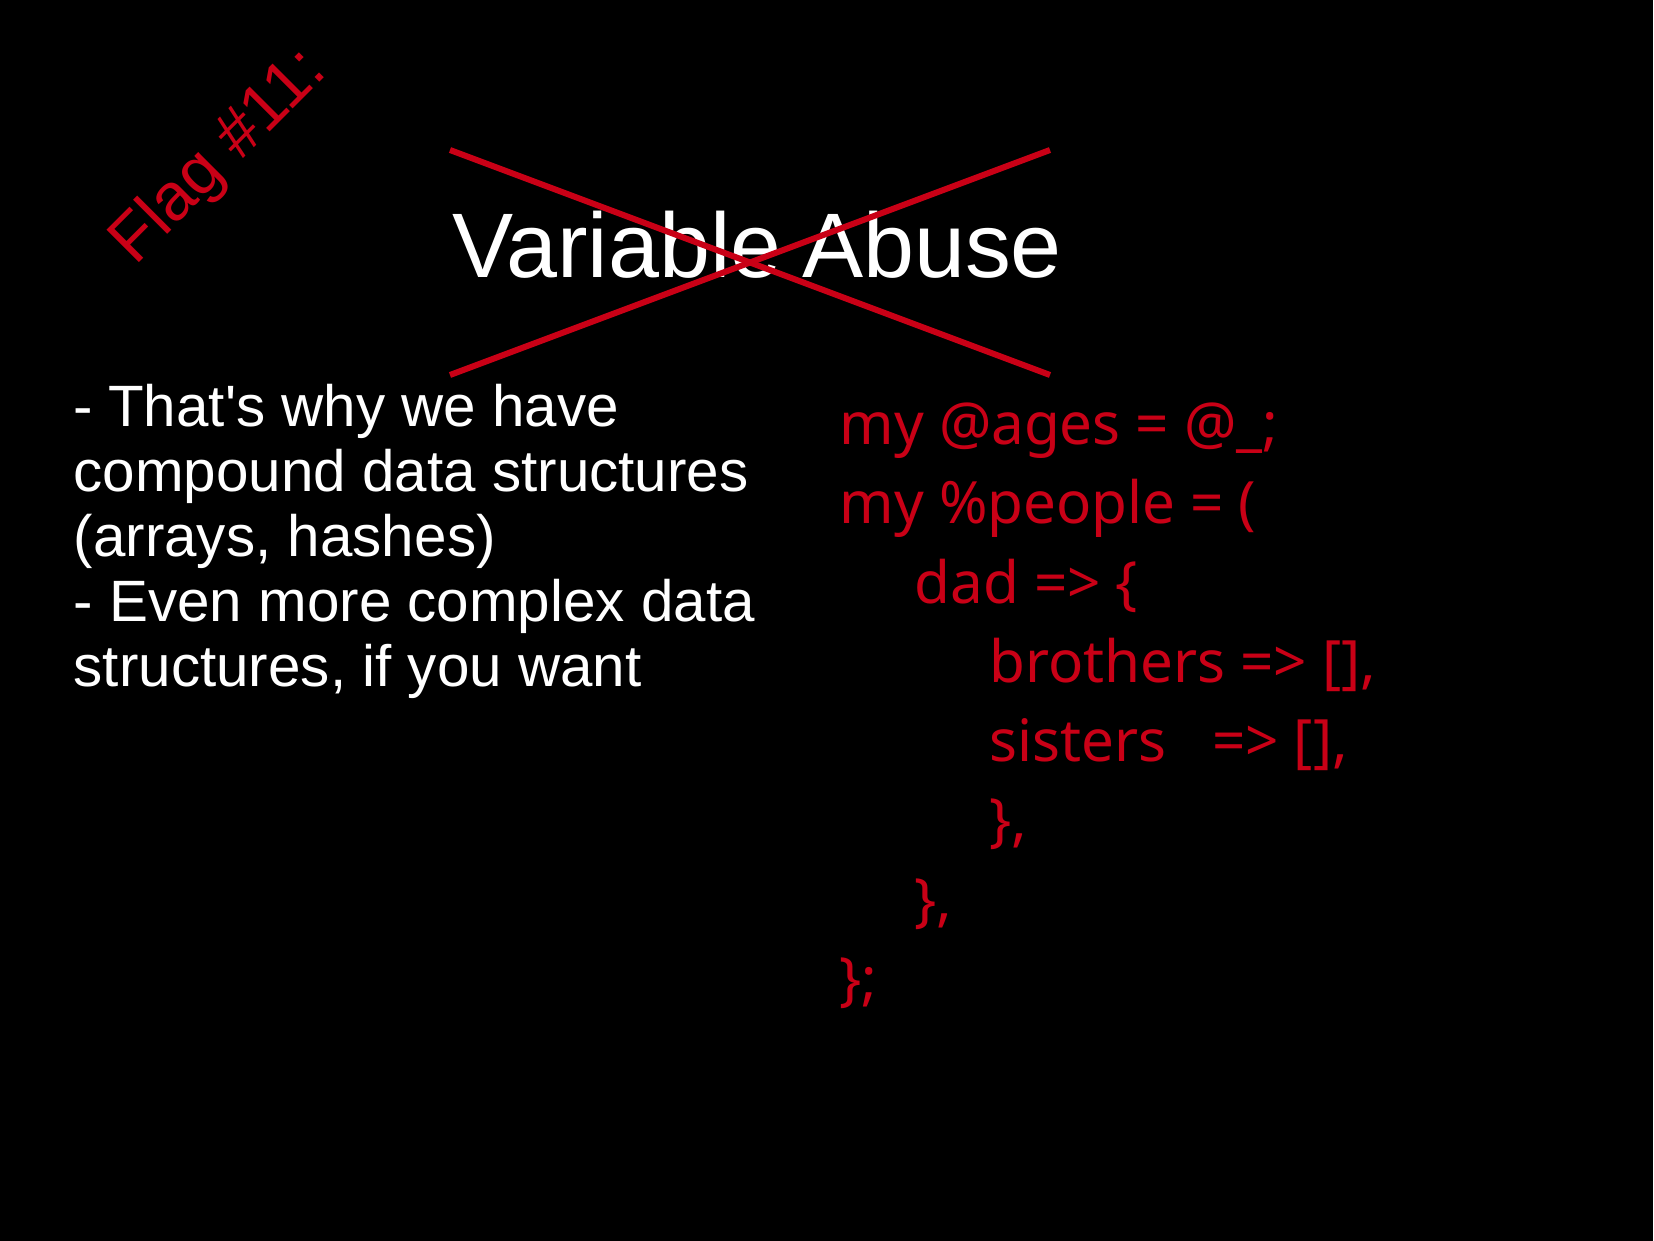

Flag #11:
Variable Abuse
- That's why we have compound data structures (arrays, hashes)
- Even more complex data structures, if you want
my @ages = @_;
my %people = (
	dad => {
		brothers => [],
		sisters => [],
		},
	},
};